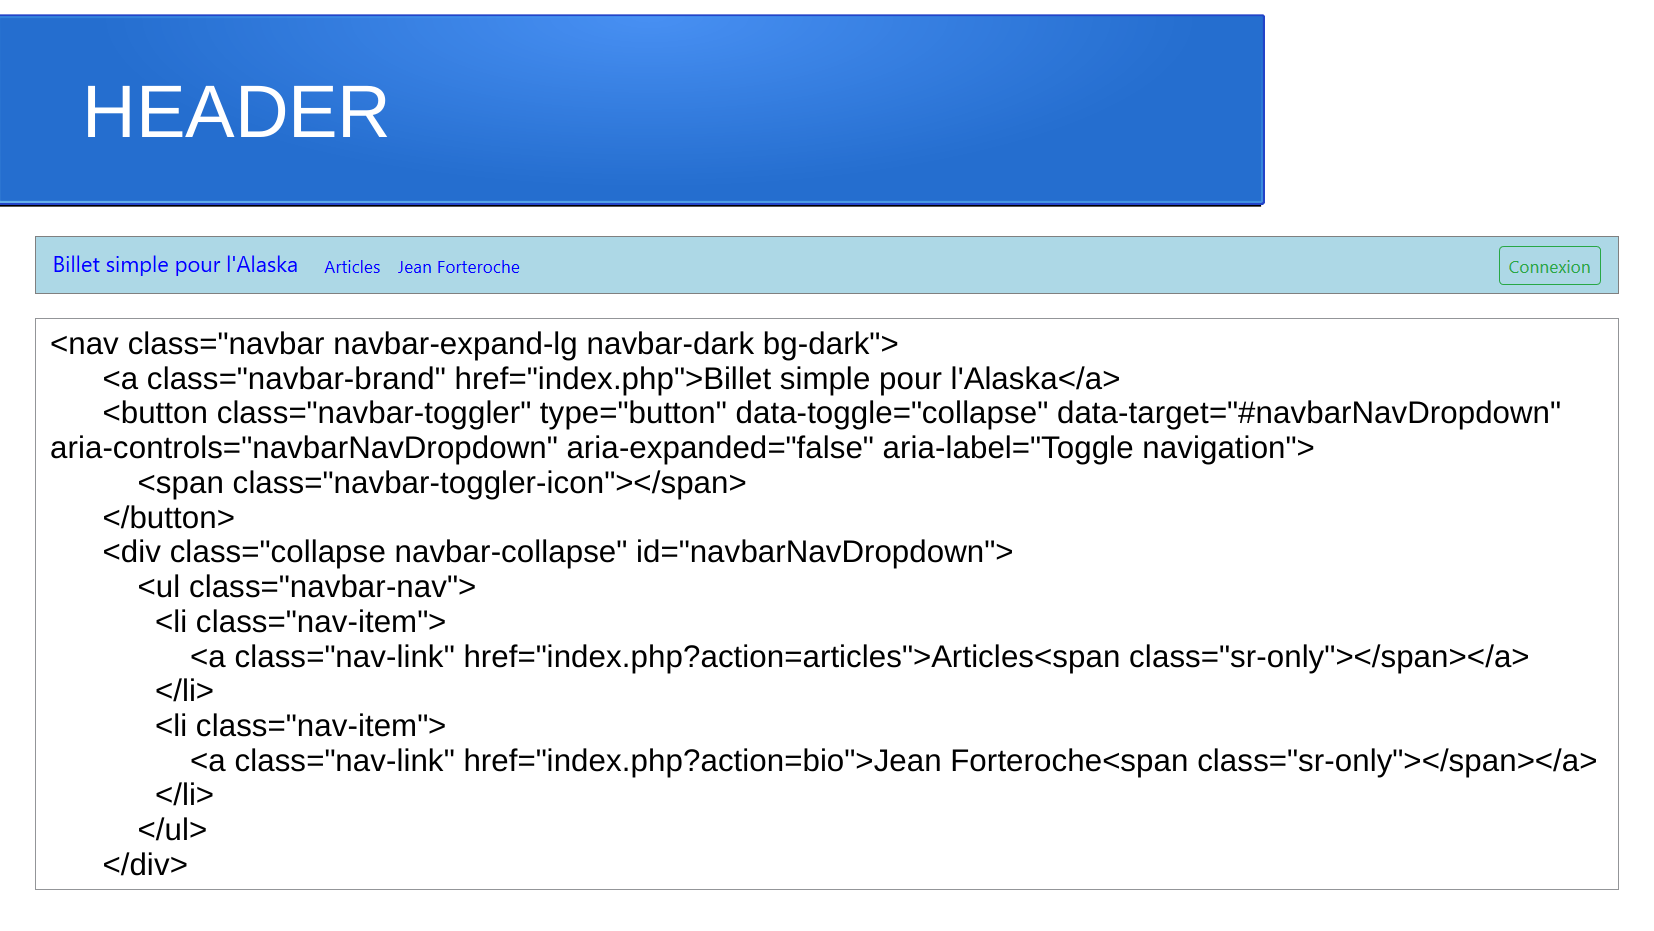

# HEADER
<nav class="navbar navbar-expand-lg navbar-dark bg-dark">
 <a class="navbar-brand" href="index.php">Billet simple pour l'Alaska</a>
 <button class="navbar-toggler" type="button" data-toggle="collapse" data-target="#navbarNavDropdown" aria-controls="navbarNavDropdown" aria-expanded="false" aria-label="Toggle navigation">
 <span class="navbar-toggler-icon"></span>
 </button>
 <div class="collapse navbar-collapse" id="navbarNavDropdown">
 <ul class="navbar-nav">
 <li class="nav-item">
 <a class="nav-link" href="index.php?action=articles">Articles<span class="sr-only"></span></a>
 </li>
 <li class="nav-item">
 <a class="nav-link" href="index.php?action=bio">Jean Forteroche<span class="sr-only"></span></a>
 </li>
 </ul>
 </div>